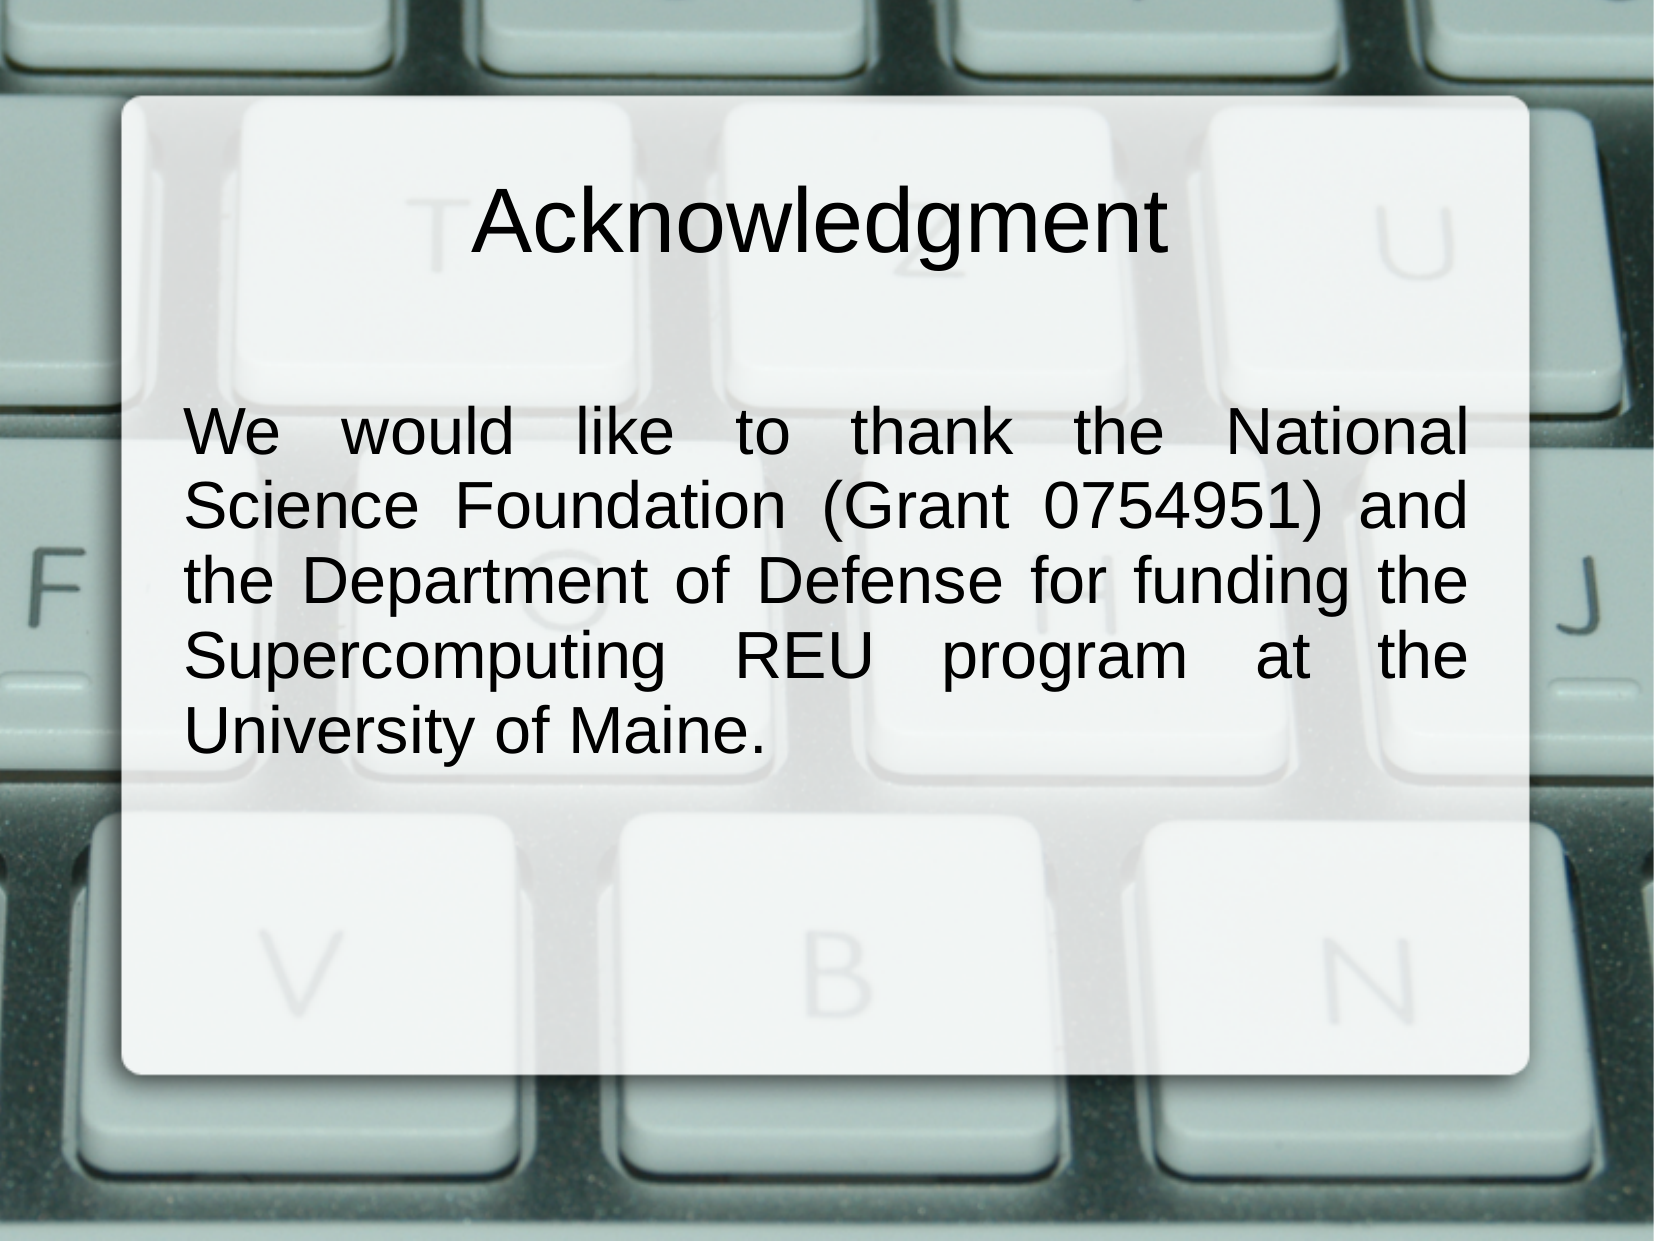

# Acknowledgment
We would like to thank the National Science Foundation (Grant 0754951) and the Department of Defense for funding the Supercomputing REU program at the University of Maine.